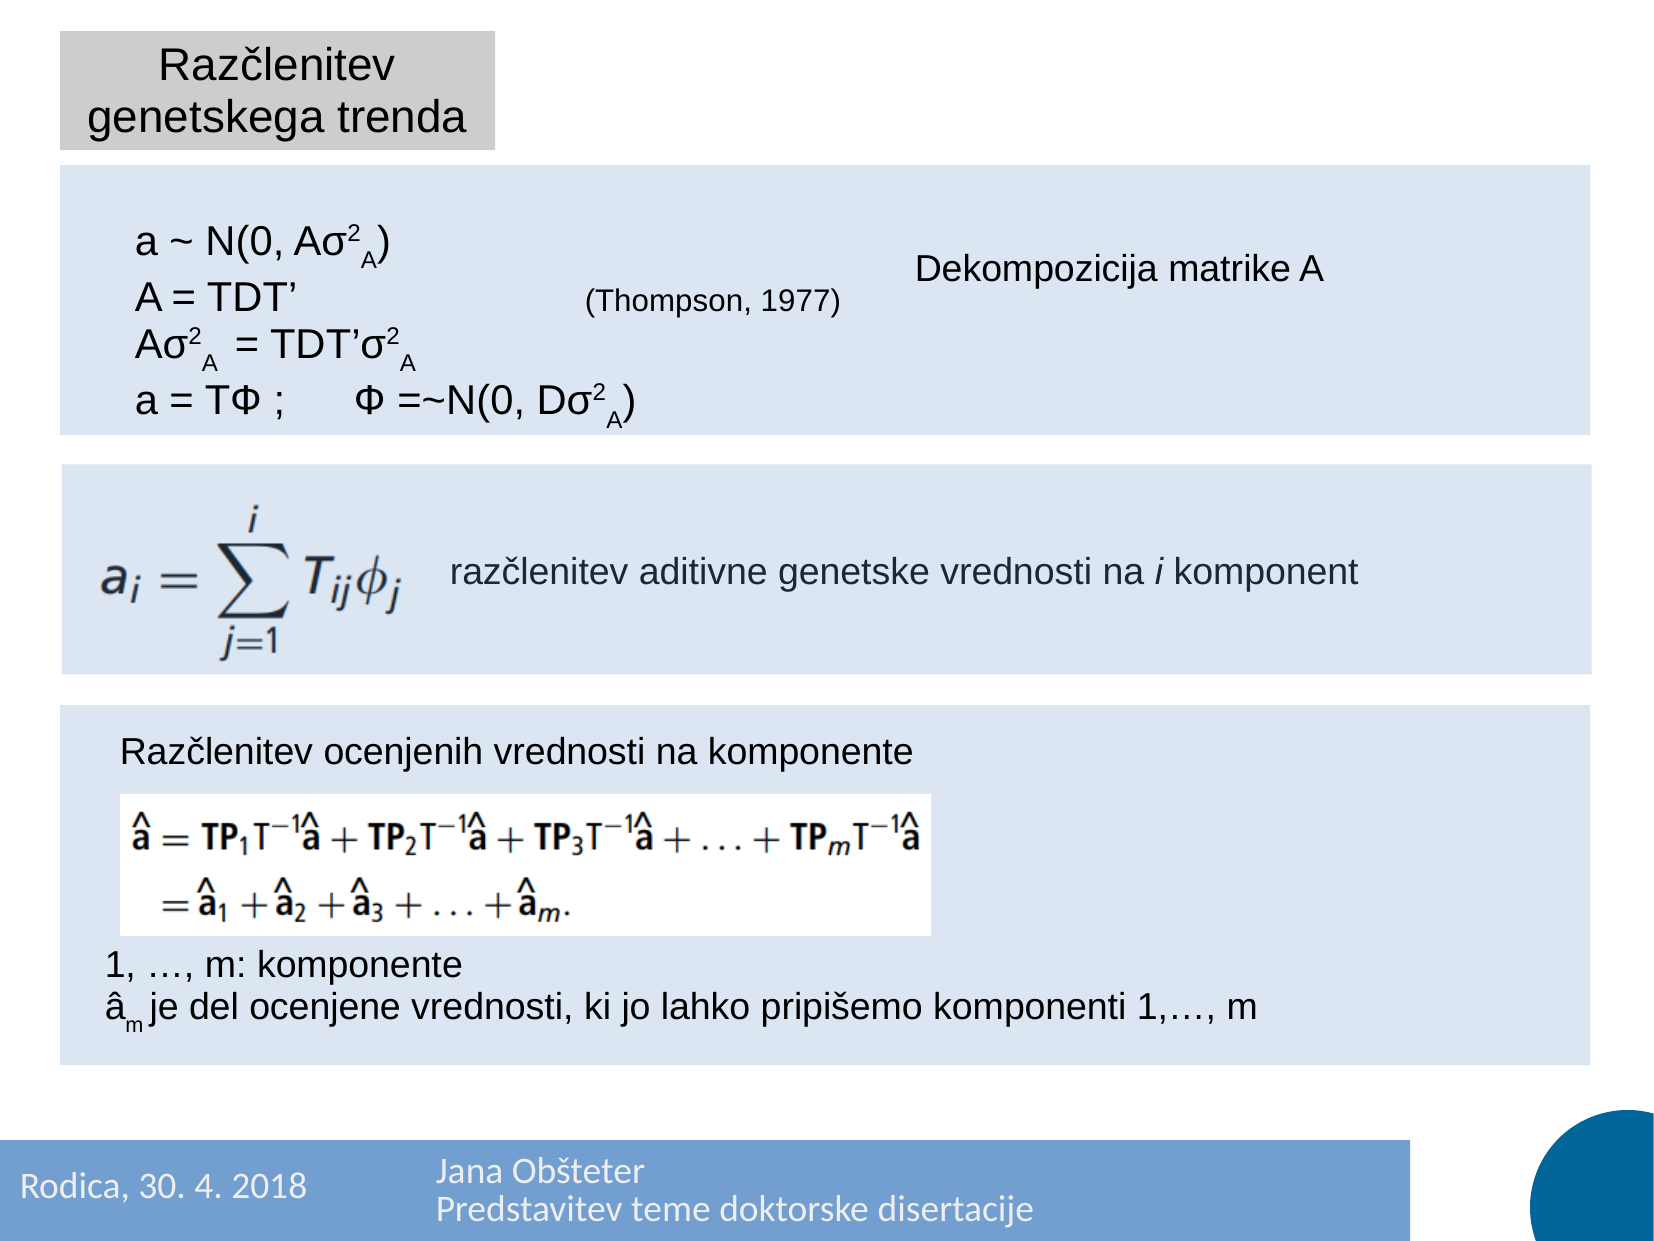

Razčlenitev genetskega trenda
a ~ N(0, Aσ2A)
A = TDT’ 				(Thompson, 1977)
Aσ2A = TDT’σ2A
a = TФ ; Ф =~N(0, Dσ2A)
Dekompozicija matrike A
razčlenitev aditivne genetske vrednosti na i komponent
Razčlenitev ocenjenih vrednosti na komponente
1, …, m: komponente
âm je del ocenjene vrednosti, ki jo lahko pripišemo komponenti 1,…, m